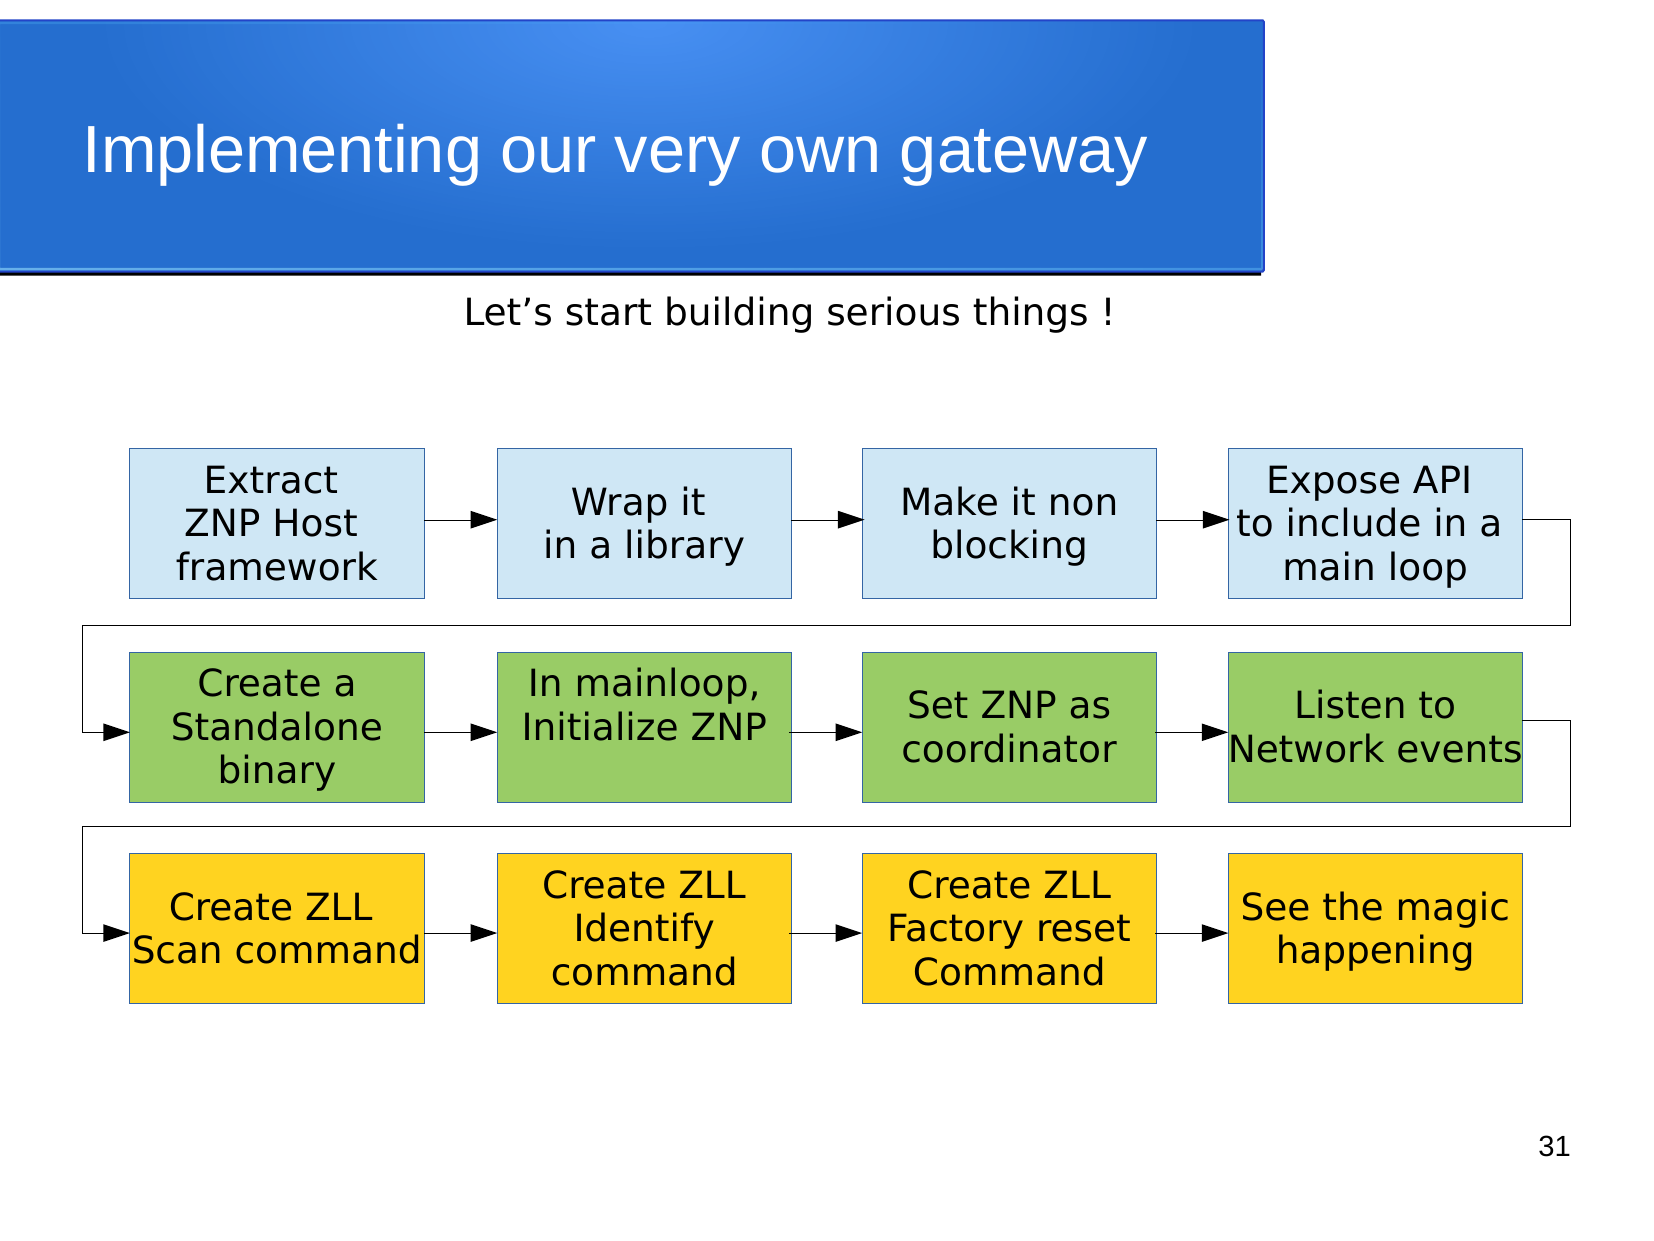

# Implementing our very own gateway
Let’s start building serious things !
Extract
ZNP Host
framework
Wrap it
in a library
Make it non
blocking
Expose API
to include in a
main loop
Create a
Standalone
binary
In mainloop,
Initialize ZNP
Set ZNP as
coordinator
Listen to
Network events
Create ZLL
Scan command
Create ZLL
Identify
command
Create ZLL
Factory reset
Command
See the magic
happening
31